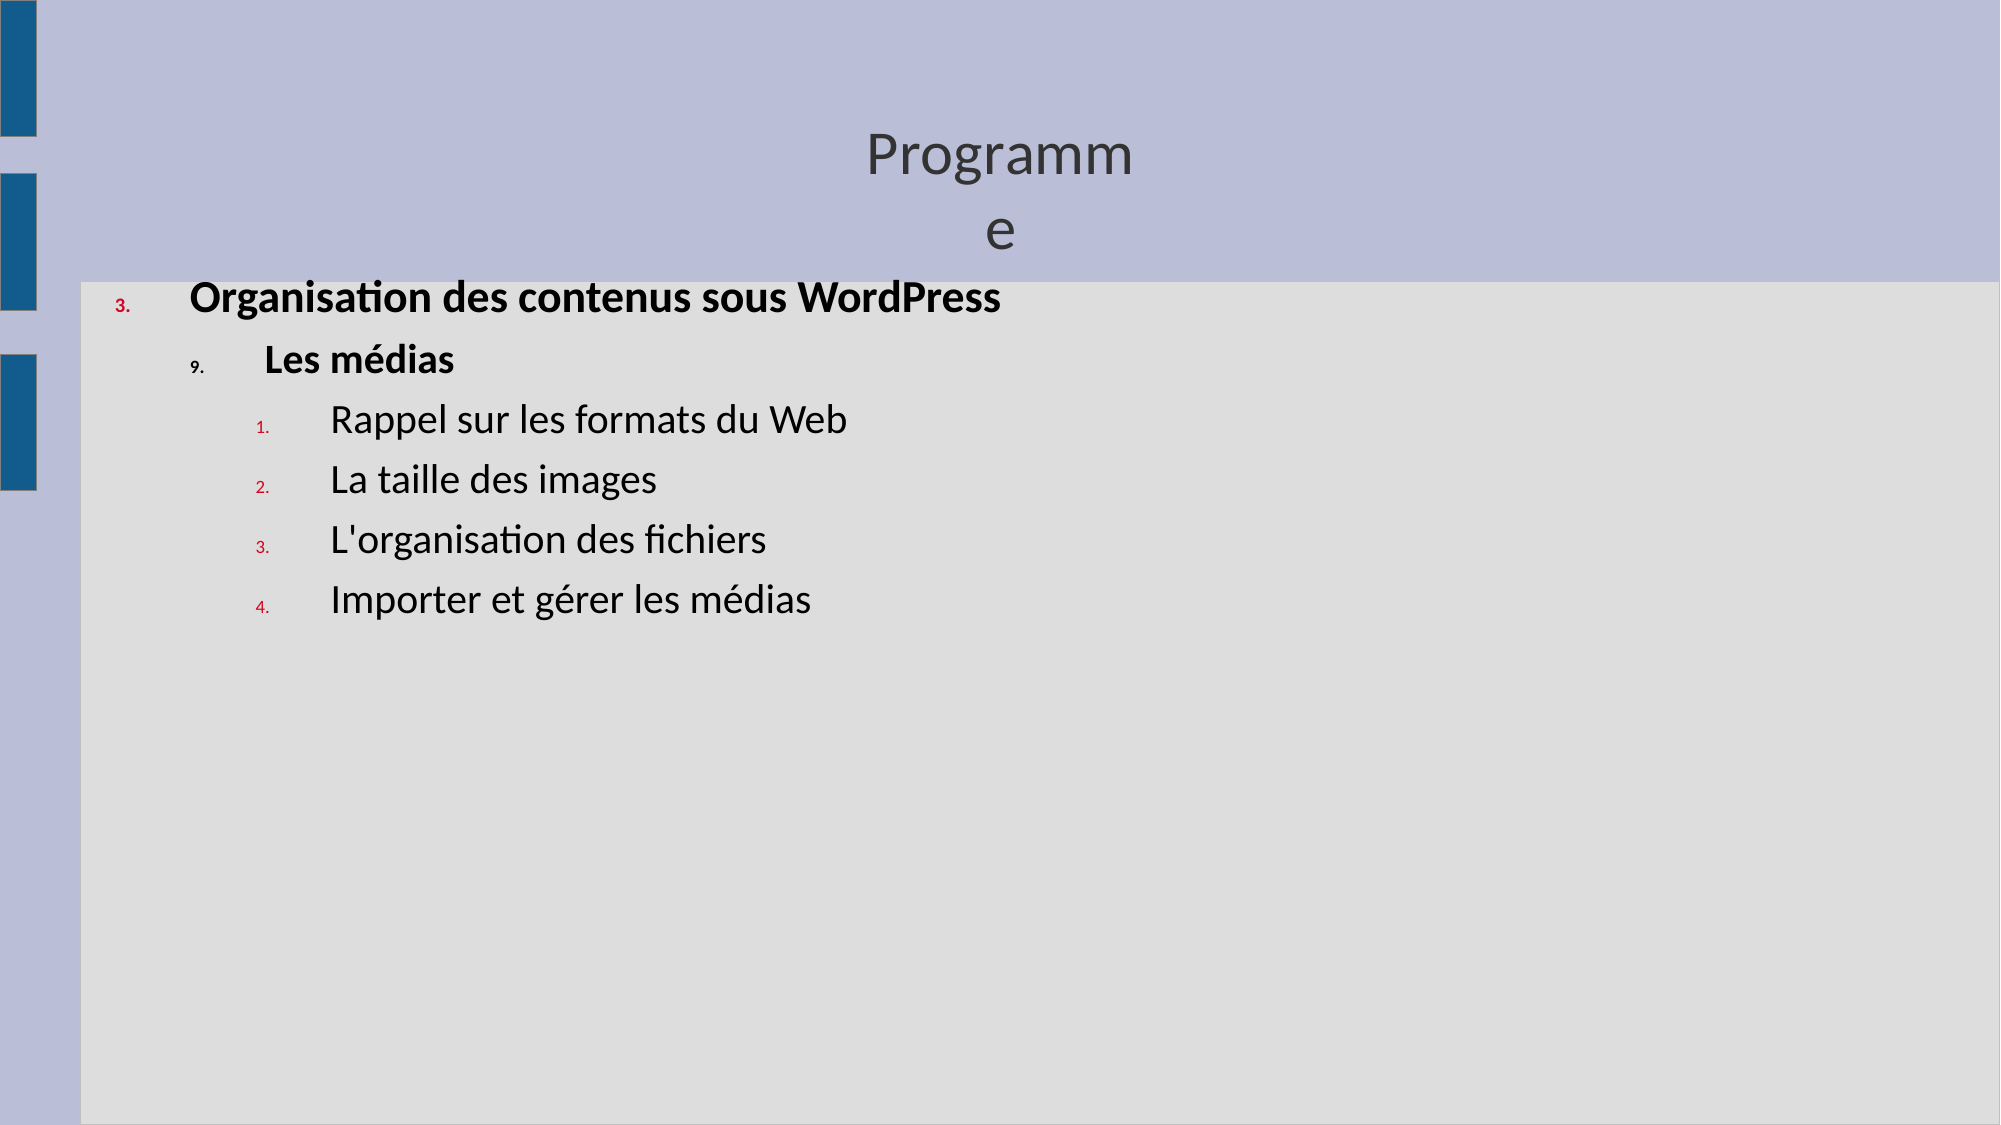

# Programme
Organisation des contenus sous WordPress
Les médias
Rappel sur les formats du Web
La taille des images
L'organisation des fichiers
Importer et gérer les médias